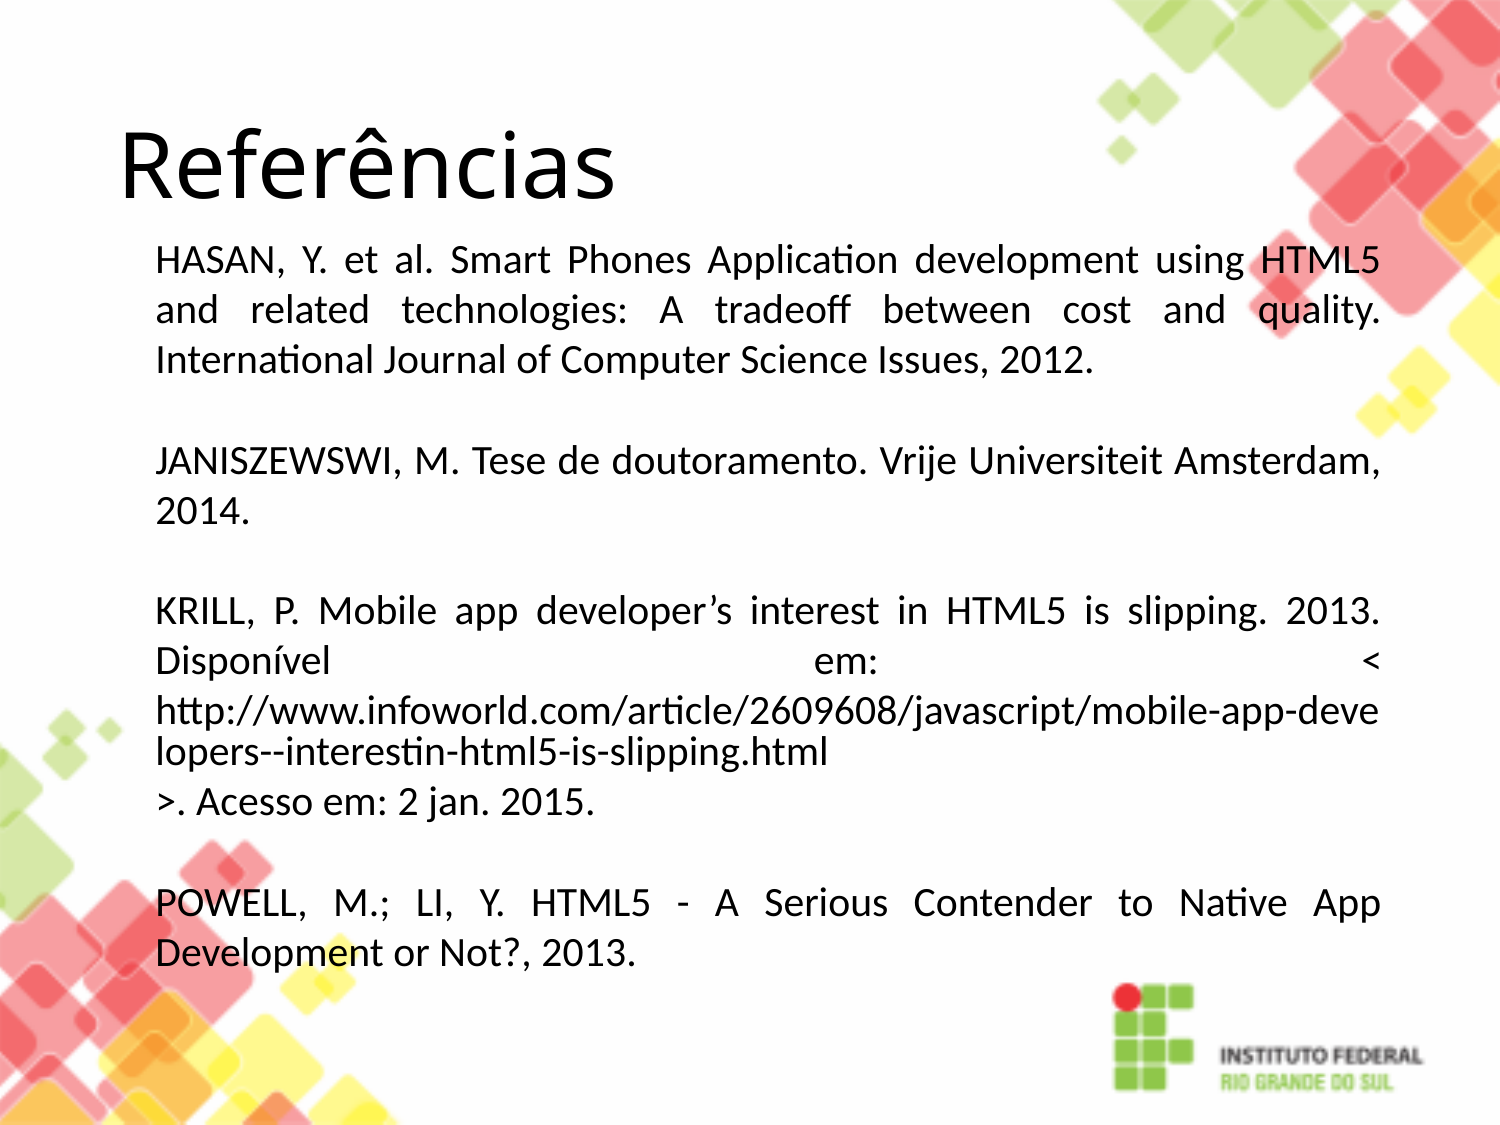

Referências
HASAN, Y. et al. Smart Phones Application development using HTML5 and related technologies: A tradeoff between cost and quality. International Journal of Computer Science Issues, 2012.
JANISZEWSWI, M. Tese de doutoramento. Vrije Universiteit Amsterdam, 2014.
KRILL, P. Mobile app developer’s interest in HTML5 is slipping. 2013. Disponível em: <http://www.infoworld.com/article/2609608/javascript/mobile-app-developers--interestin-html5-is-slipping.html>. Acesso em: 2 jan. 2015.
POWELL, M.; LI, Y. HTML5 - A Serious Contender to Native App Development or Not?, 2013.